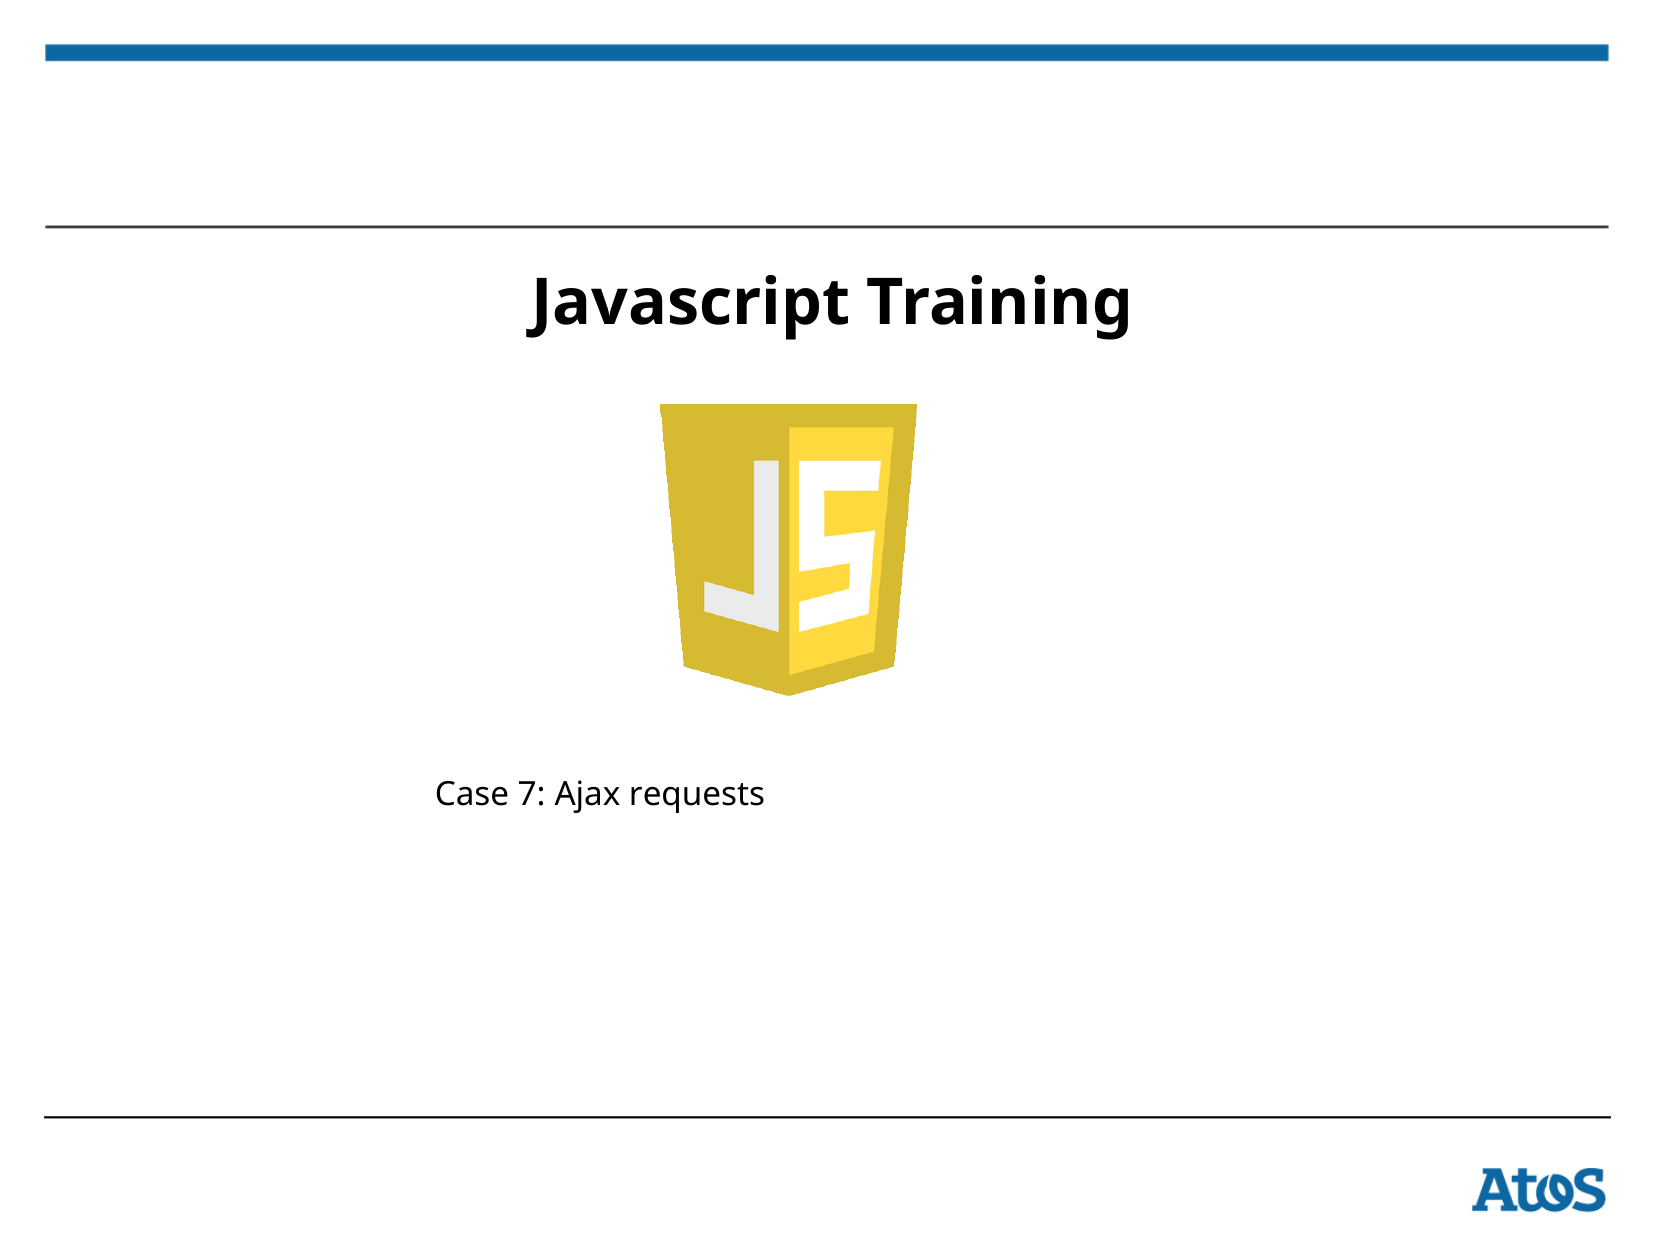

# Javascript Training
Case 7: Ajax requests